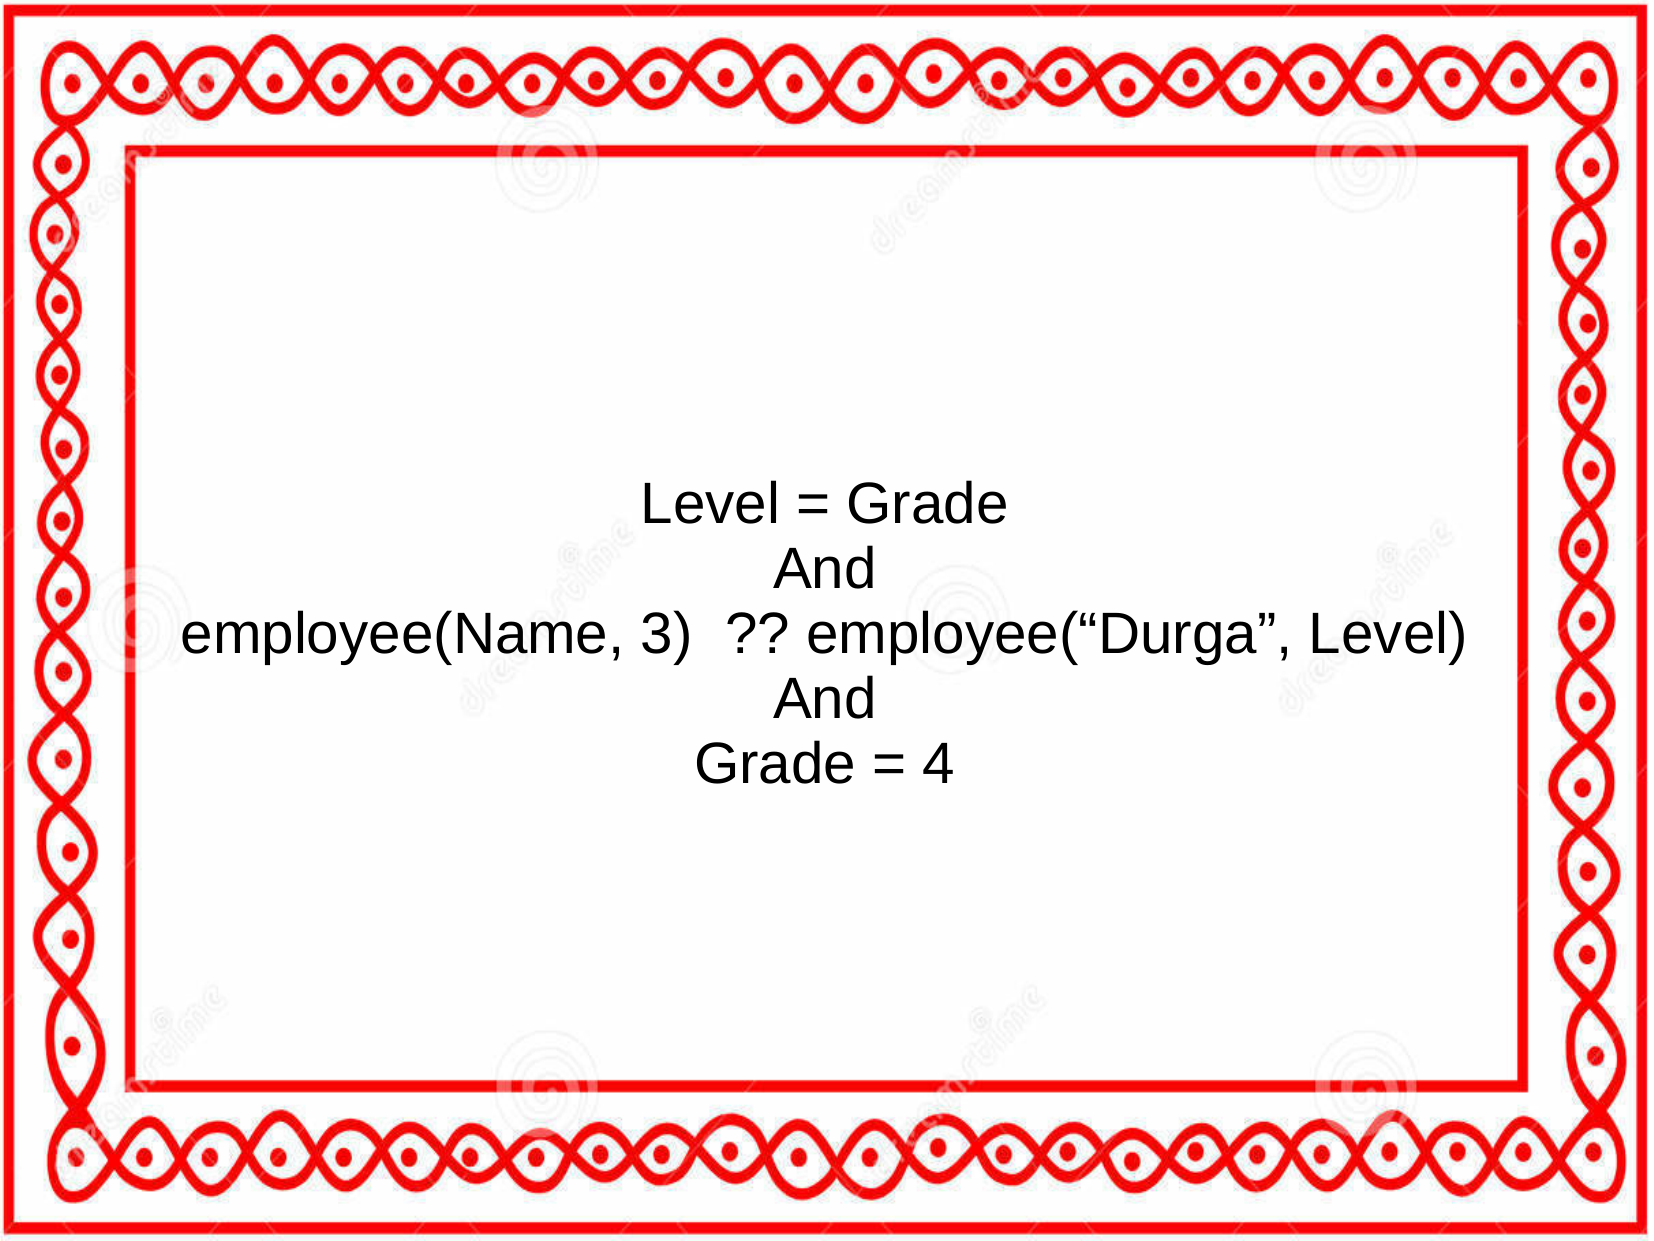

# Level = Grade
And
employee(Name, 3) ?? employee(“Durga”, Level)
And
Grade = 4